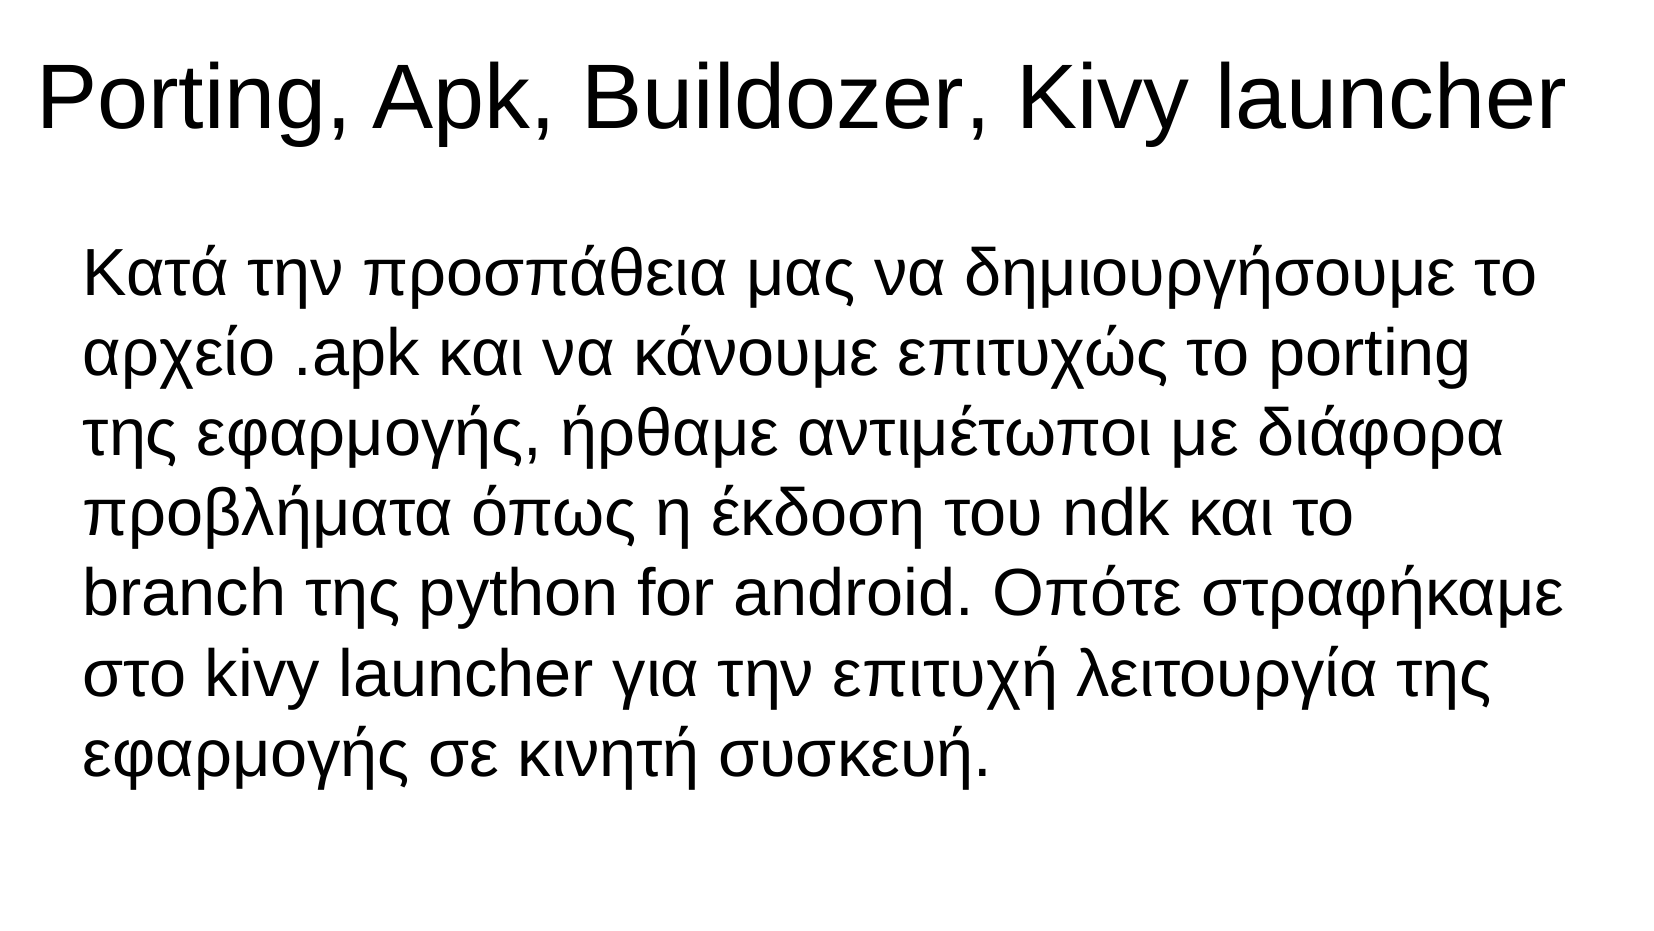

# Porting, Apk, Buildozer, Kivy launcher
Κατά την προσπάθεια μας να δημιουργήσουμε το αρχείο .apk και να κάνουμε επιτυχώς το porting της εφαρμογής, ήρθαμε αντιμέτωποι με διάφορα προβλήματα όπως η έκδοση του ndk και το branch της python for android. Οπότε στραφήκαμε στο kivy launcher για την επιτυχή λειτουργία της εφαρμογής σε κινητή συσκευή.